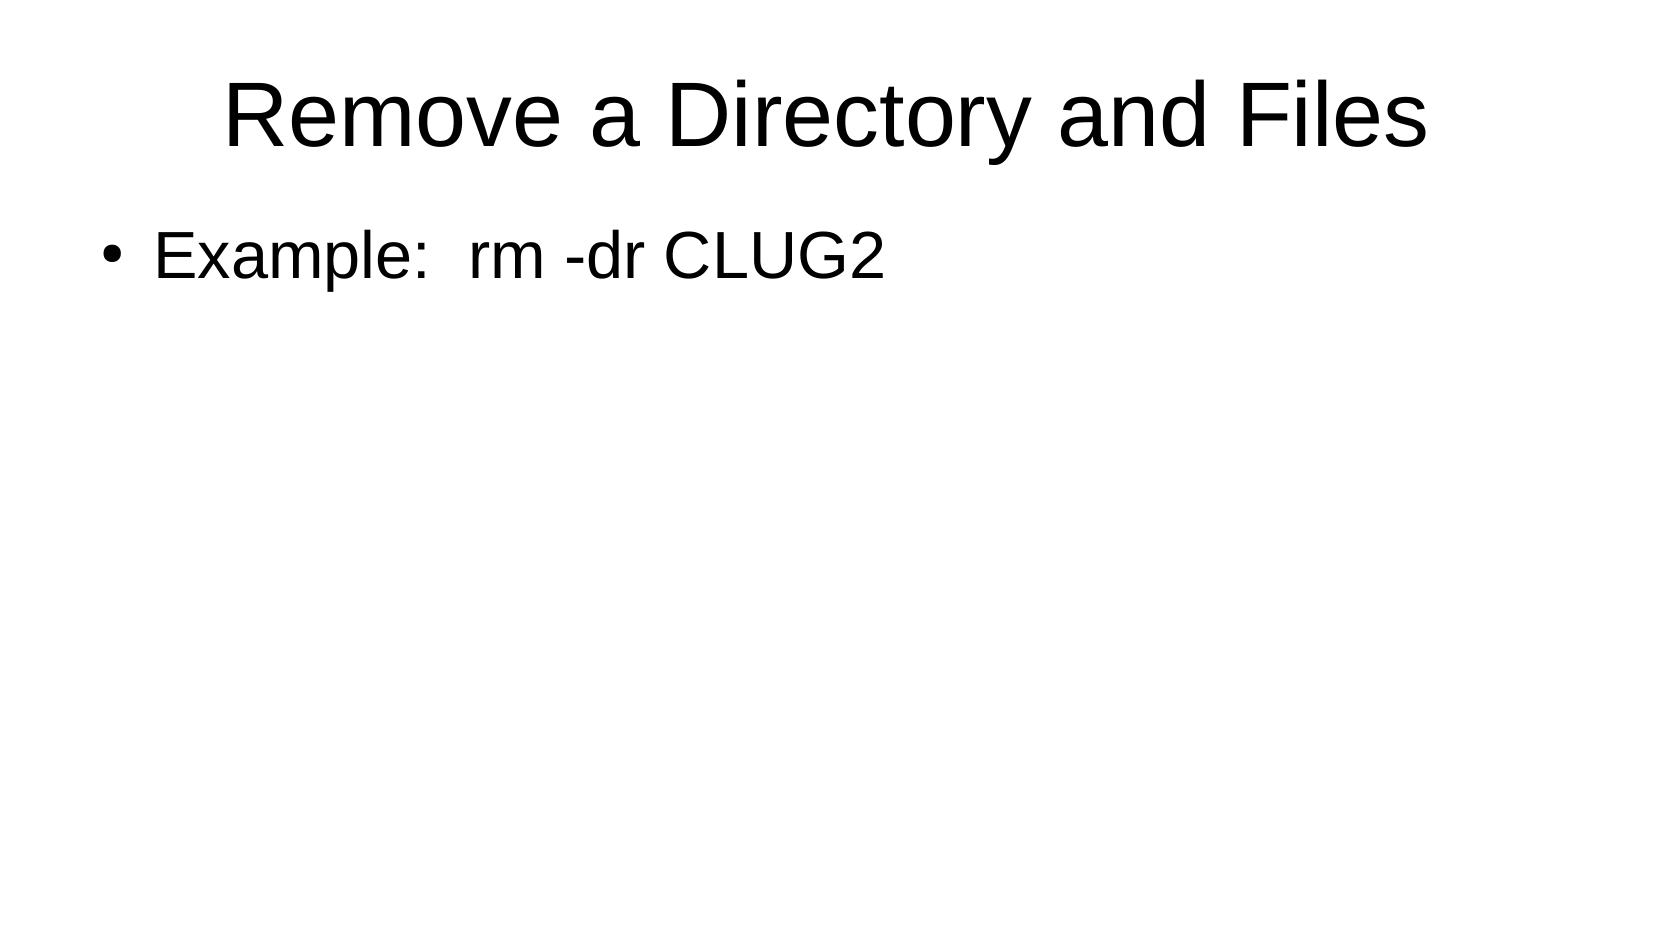

# Remove a Directory and Files
Example: rm -dr CLUG2